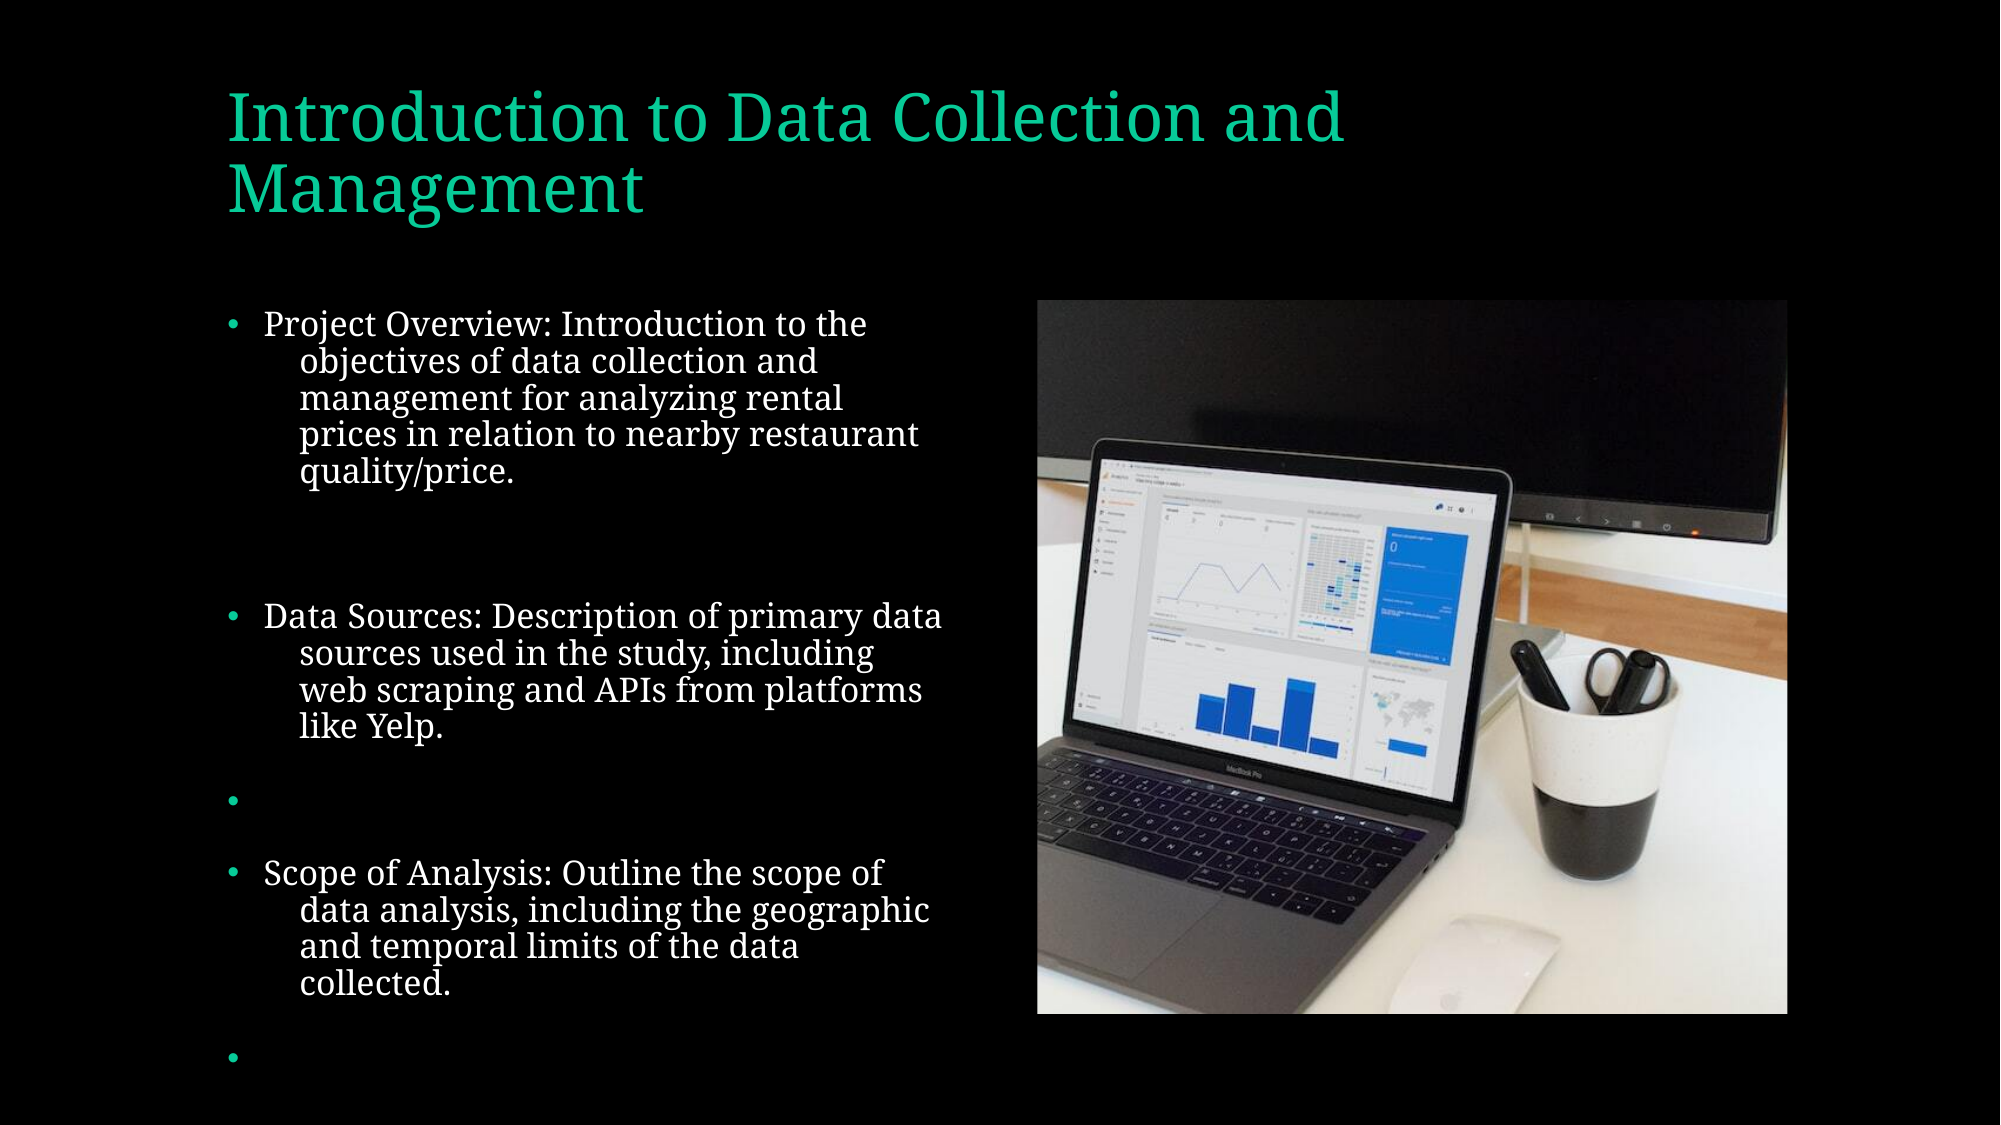

# Introduction to Data Collection and Management
Project Overview: Introduction to the objectives of data collection and management for analyzing rental prices in relation to nearby restaurant quality/price.
Data Sources: Description of primary data sources used in the study, including web scraping and APIs from platforms like Yelp.
Scope of Analysis: Outline the scope of data analysis, including the geographic and temporal limits of the data collected.